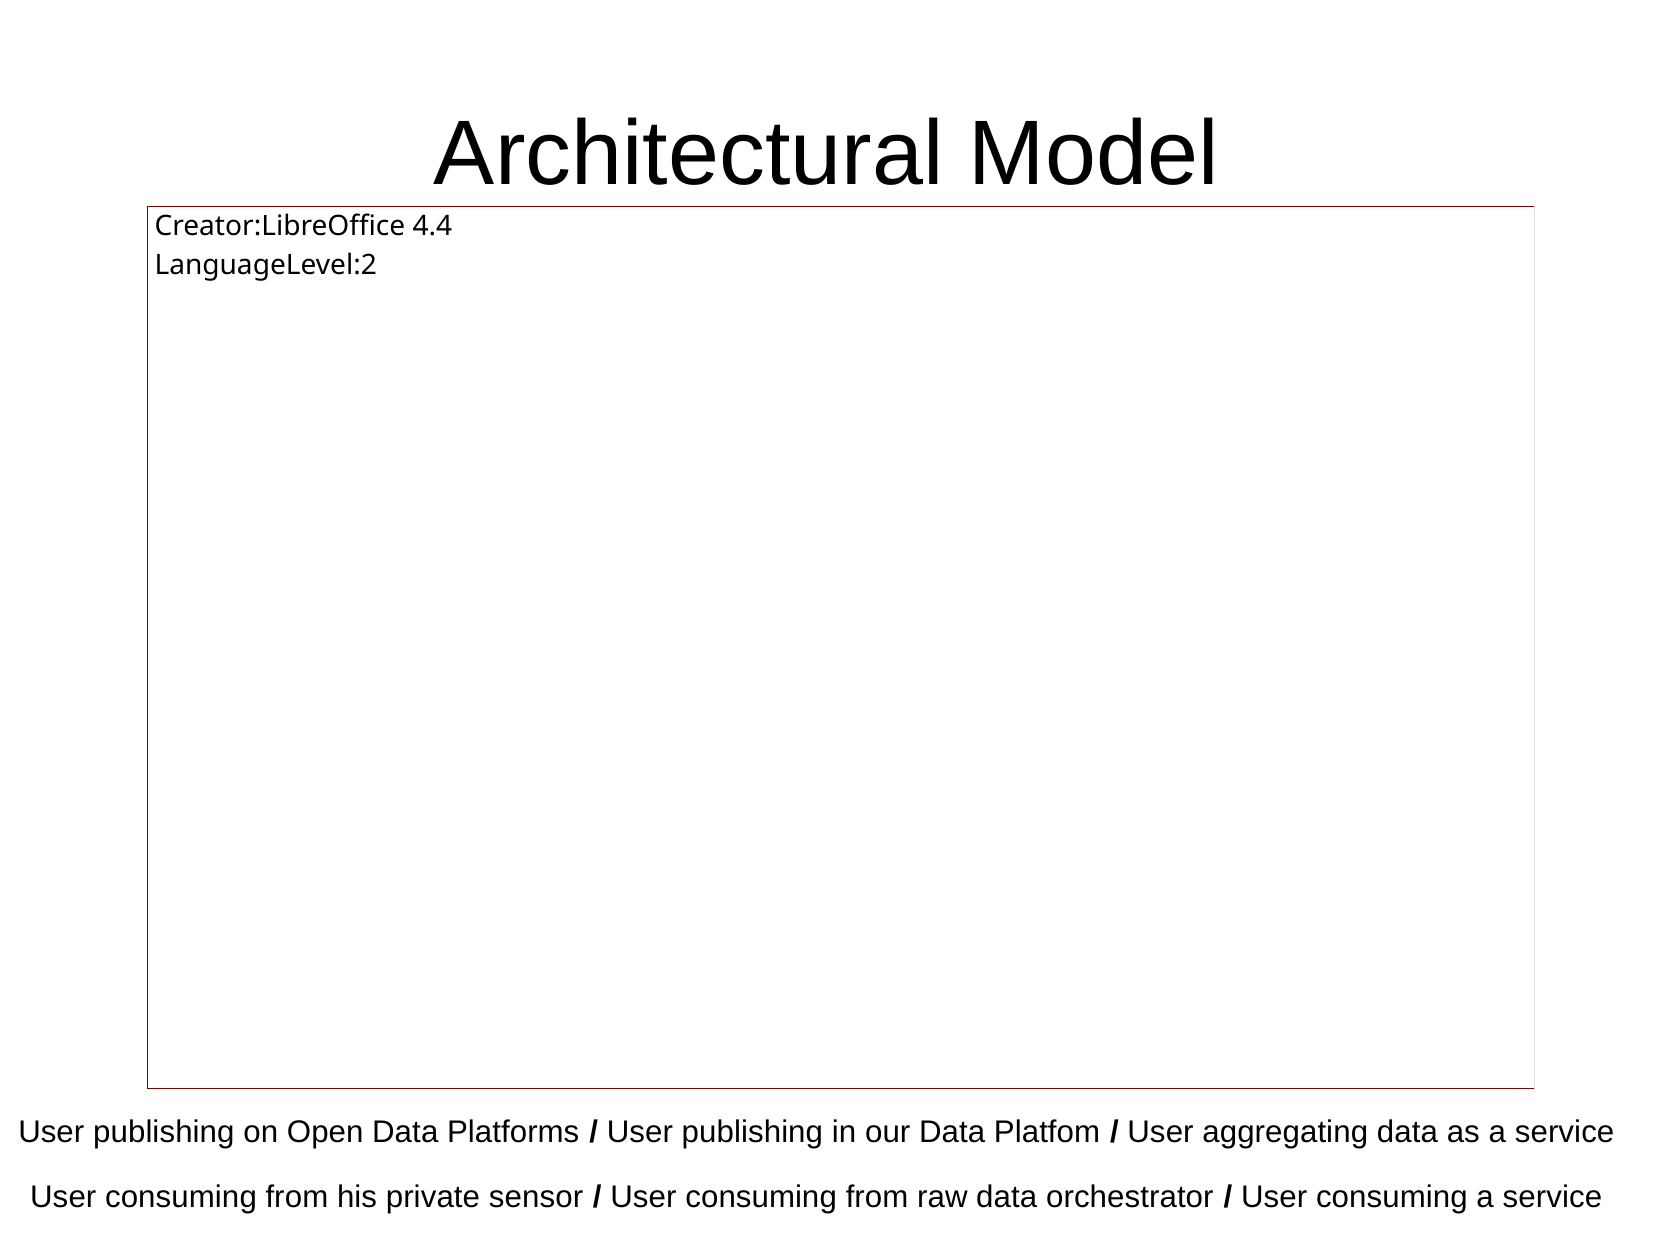

# Architectural Model
User publishing on Open Data Platforms / User publishing in our Data Platfom / User aggregating data as a service
User consuming from his private sensor / User consuming from raw data orchestrator / User consuming a service